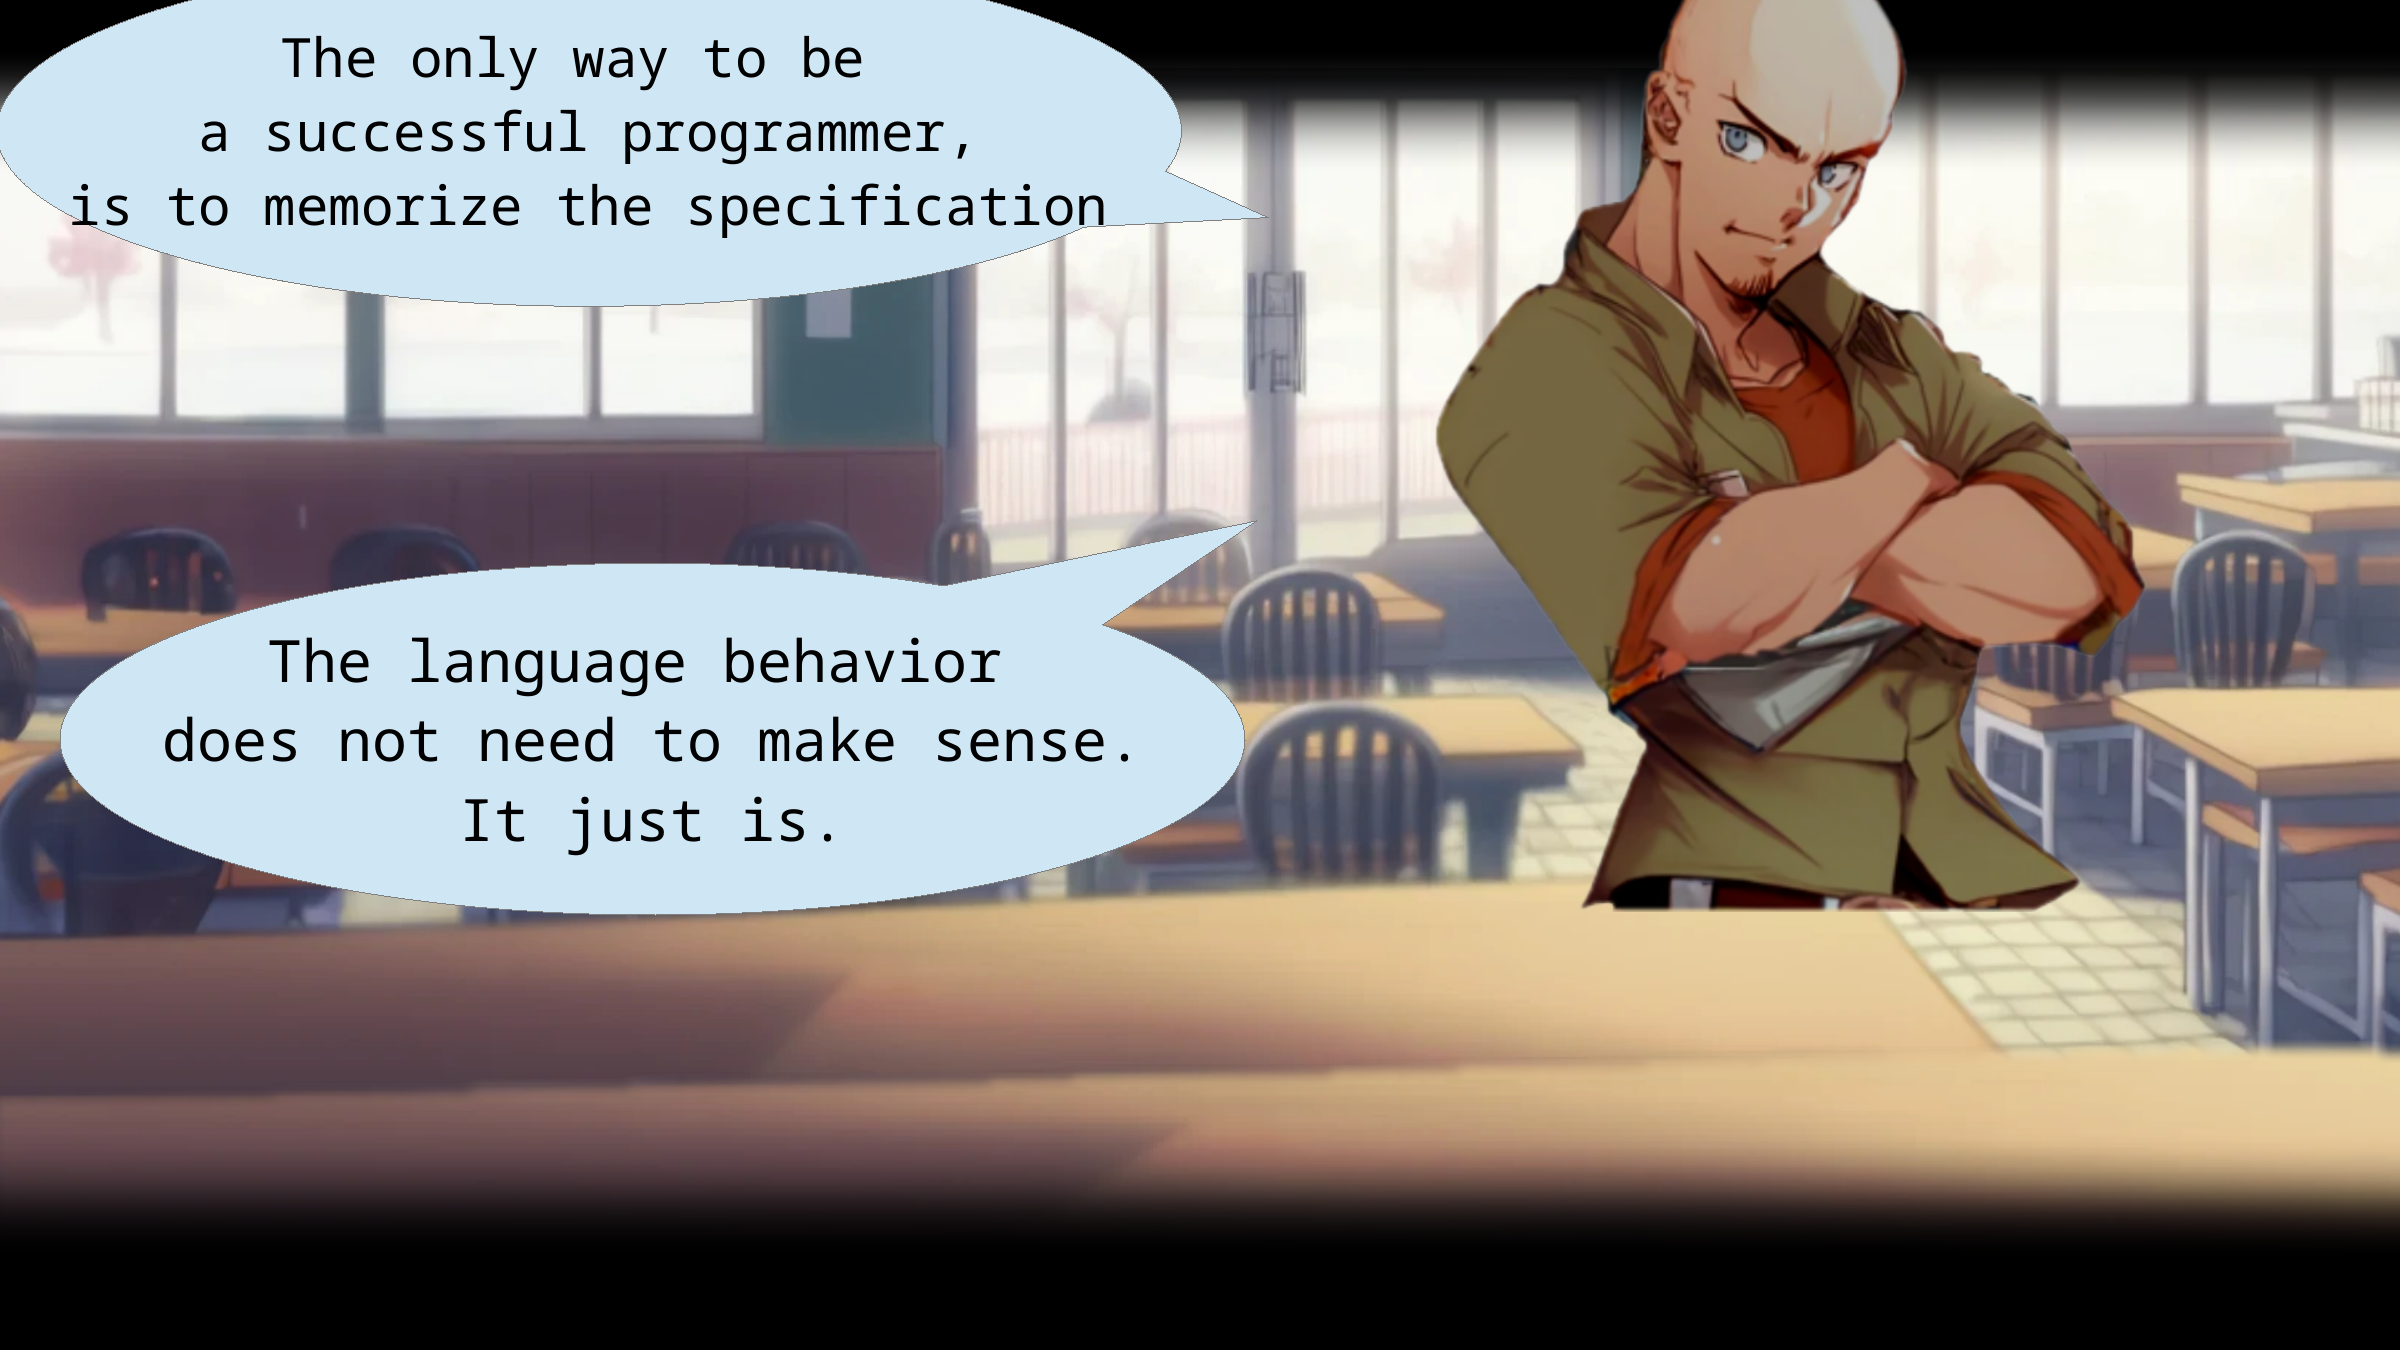

The only way to be
a successful programmer,
is to memorize the specification
The language behavior
does not need to make sense.
It just is.